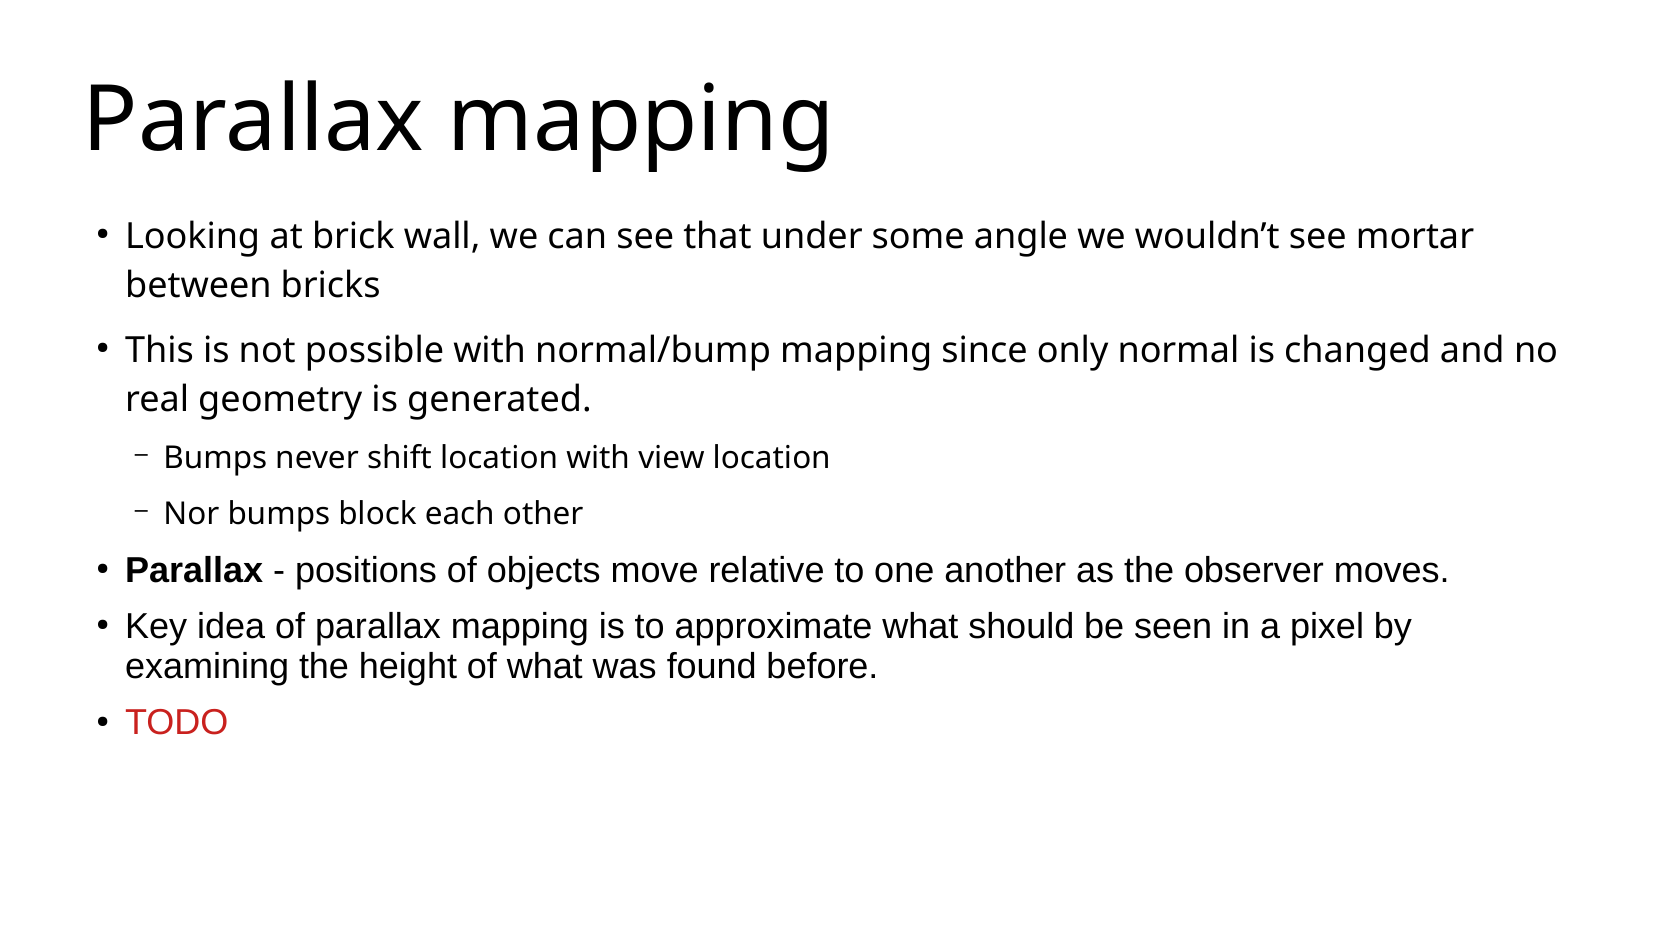

# Parallax mapping
Looking at brick wall, we can see that under some angle we wouldn’t see mortar between bricks
This is not possible with normal/bump mapping since only normal is changed and no real geometry is generated.
Bumps never shift location with view location
Nor bumps block each other
Parallax - positions of objects move relative to one another as the observer moves.
Key idea of parallax mapping is to approximate what should be seen in a pixel by examining the height of what was found before.
TODO